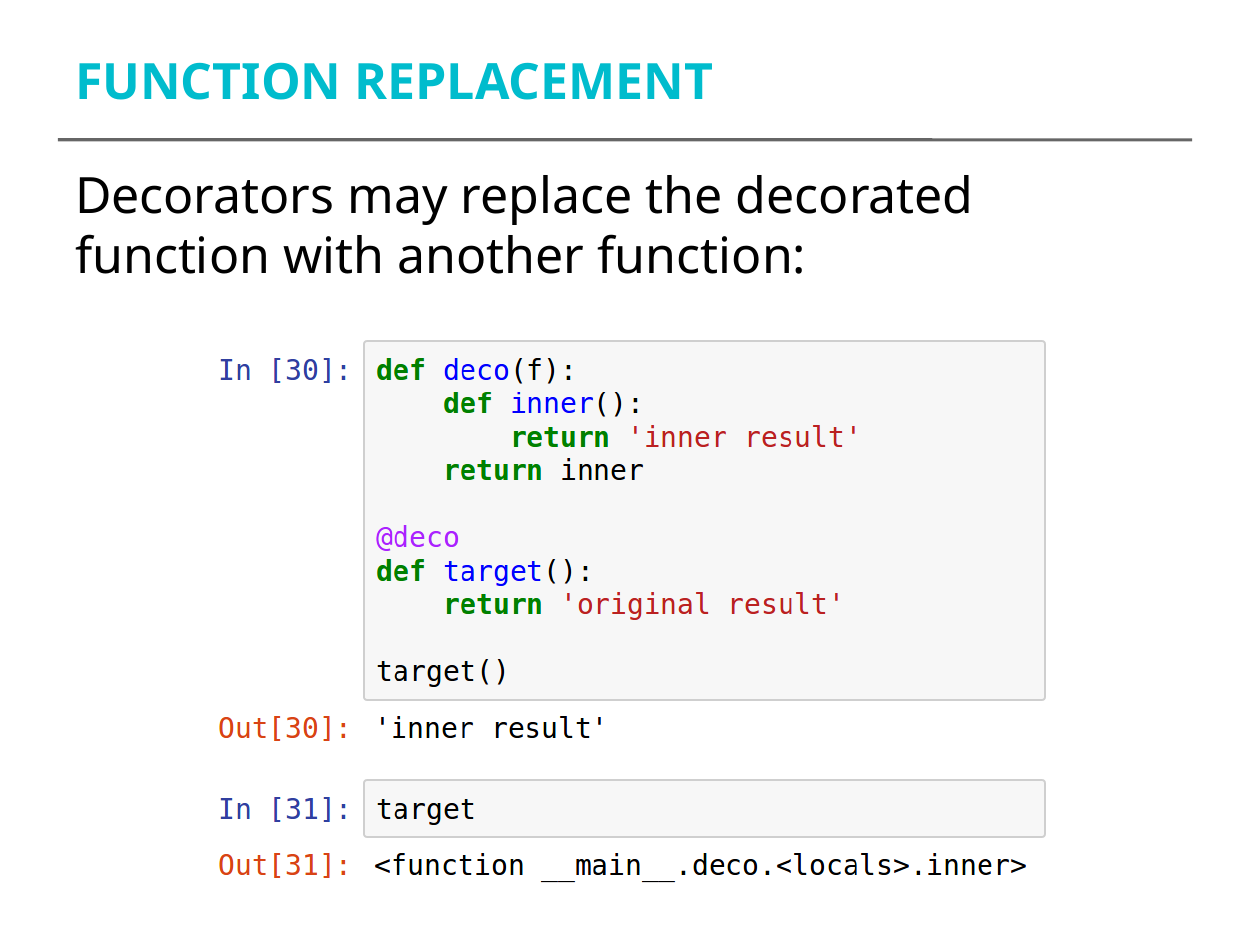

# FUNCTION REPLACEMENT
Decorators may replace the decorated function with another function: